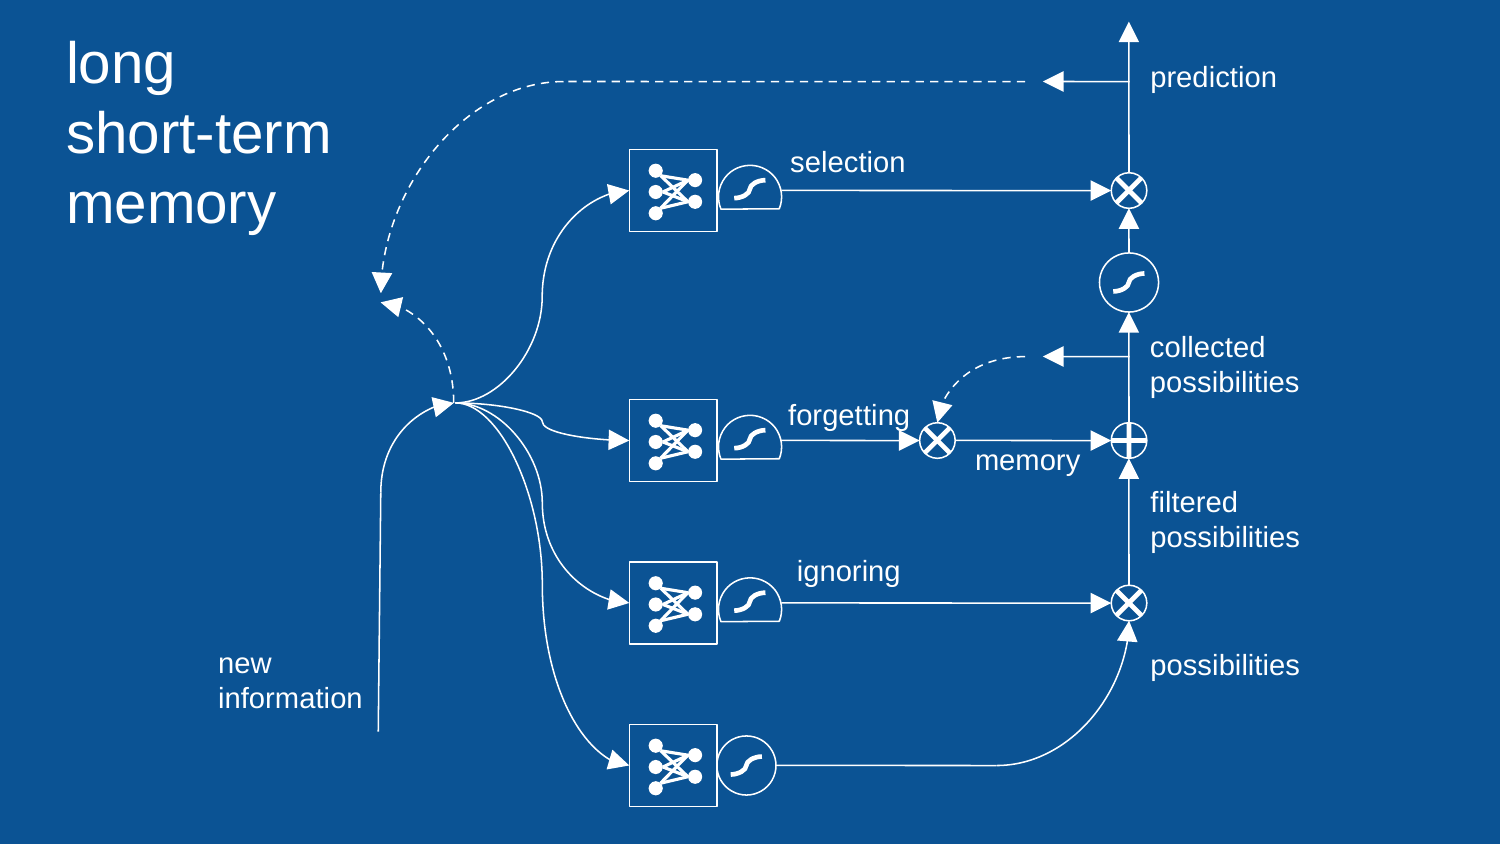

# long short-term memory
prediction
selection
collected possibilities
forgetting
memory
filtered possibilities
ignoring
new information
possibilities